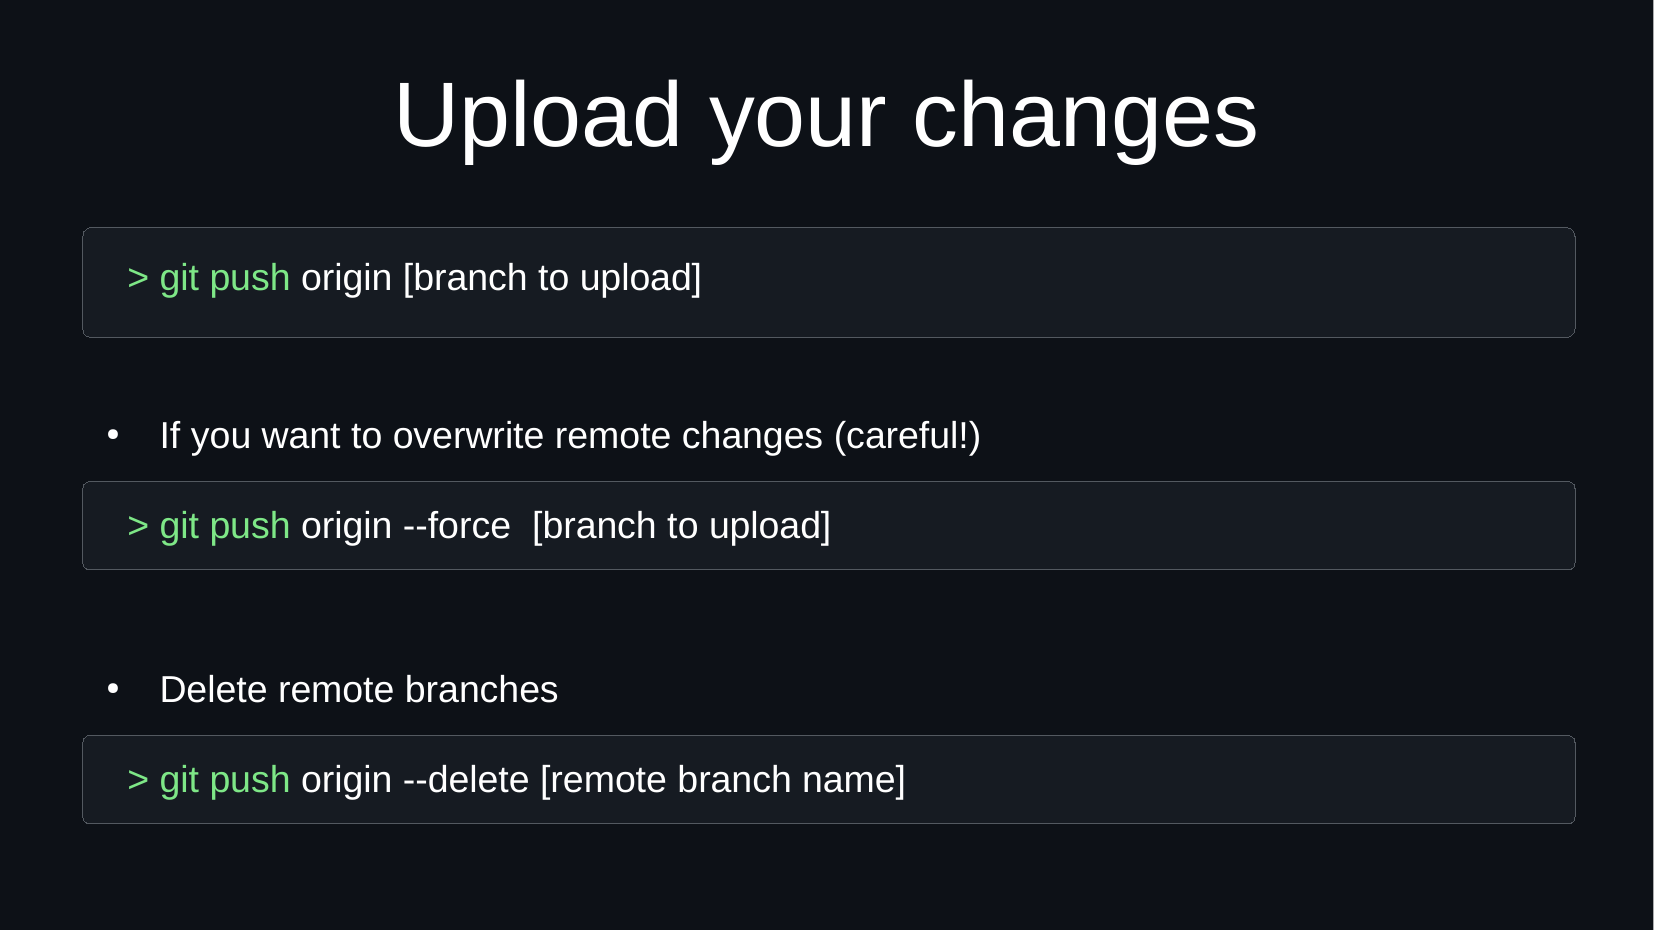

# Upload your changes
> git push origin [branch to upload]
If you want to overwrite remote changes (careful!)
> git push origin --force [branch to upload]
Delete remote branches
> git push origin --delete [remote branch name]